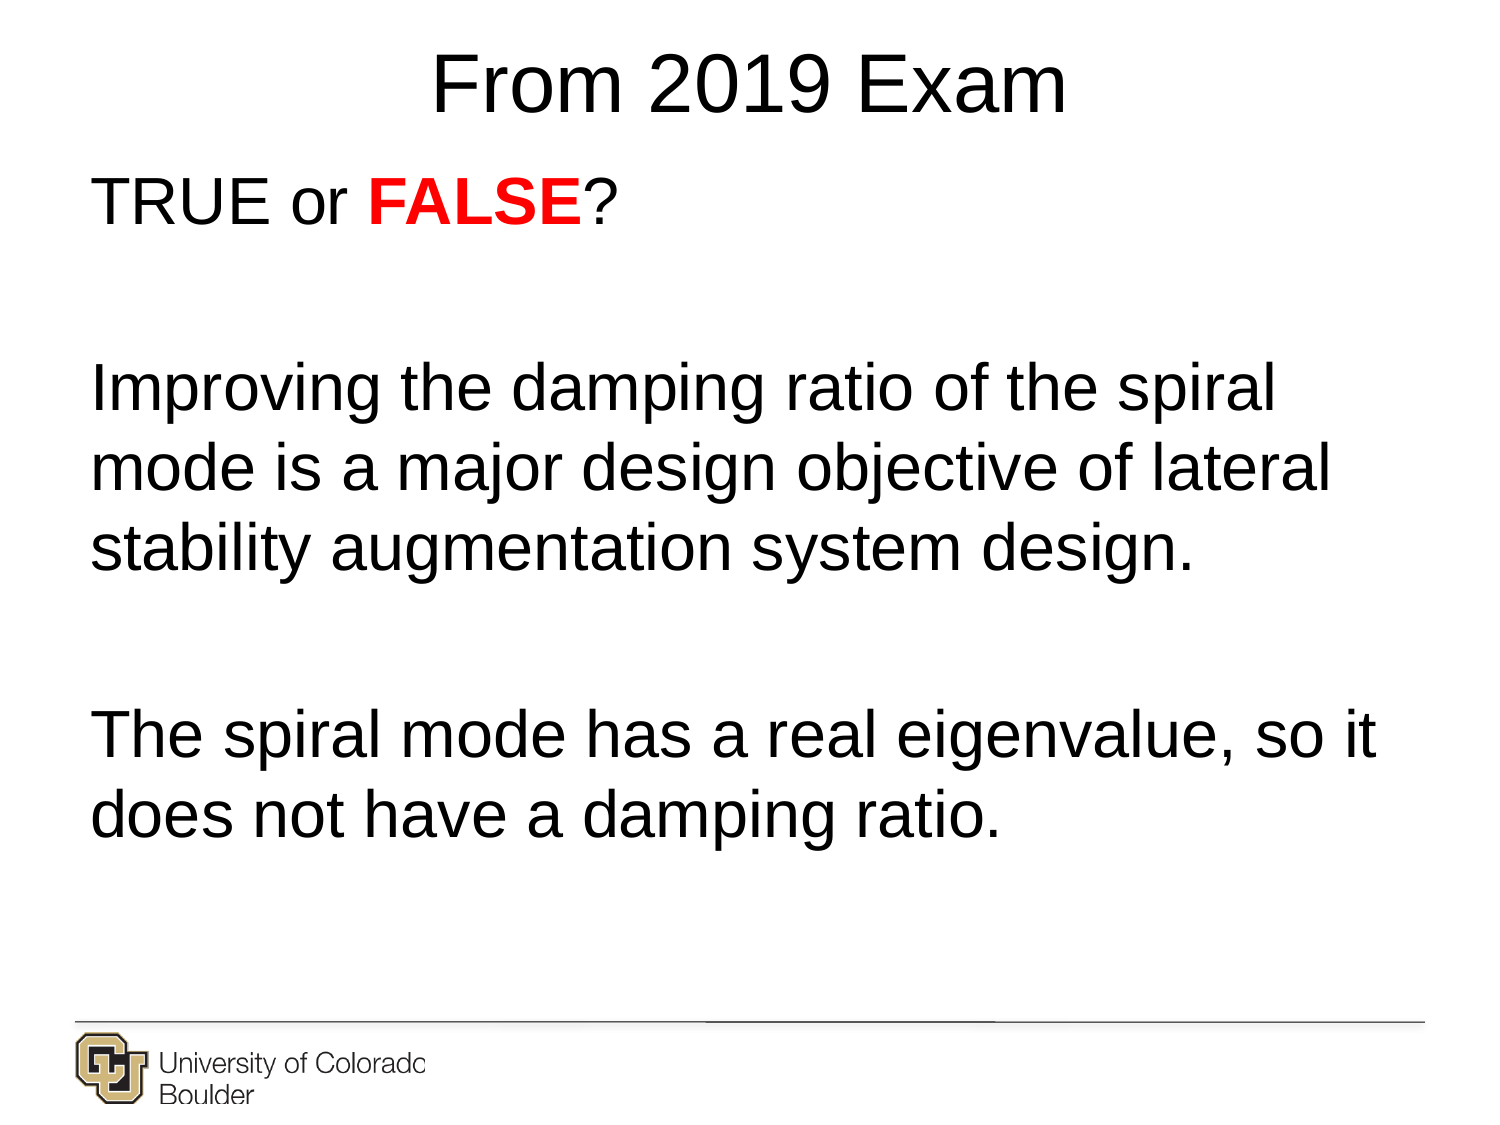

# From 2019 Exam
TRUE or FALSE?
Improving the damping ratio of the spiral mode is a major design objective of lateral stability augmentation system design.
The spiral mode has a real eigenvalue, so it does not have a damping ratio.